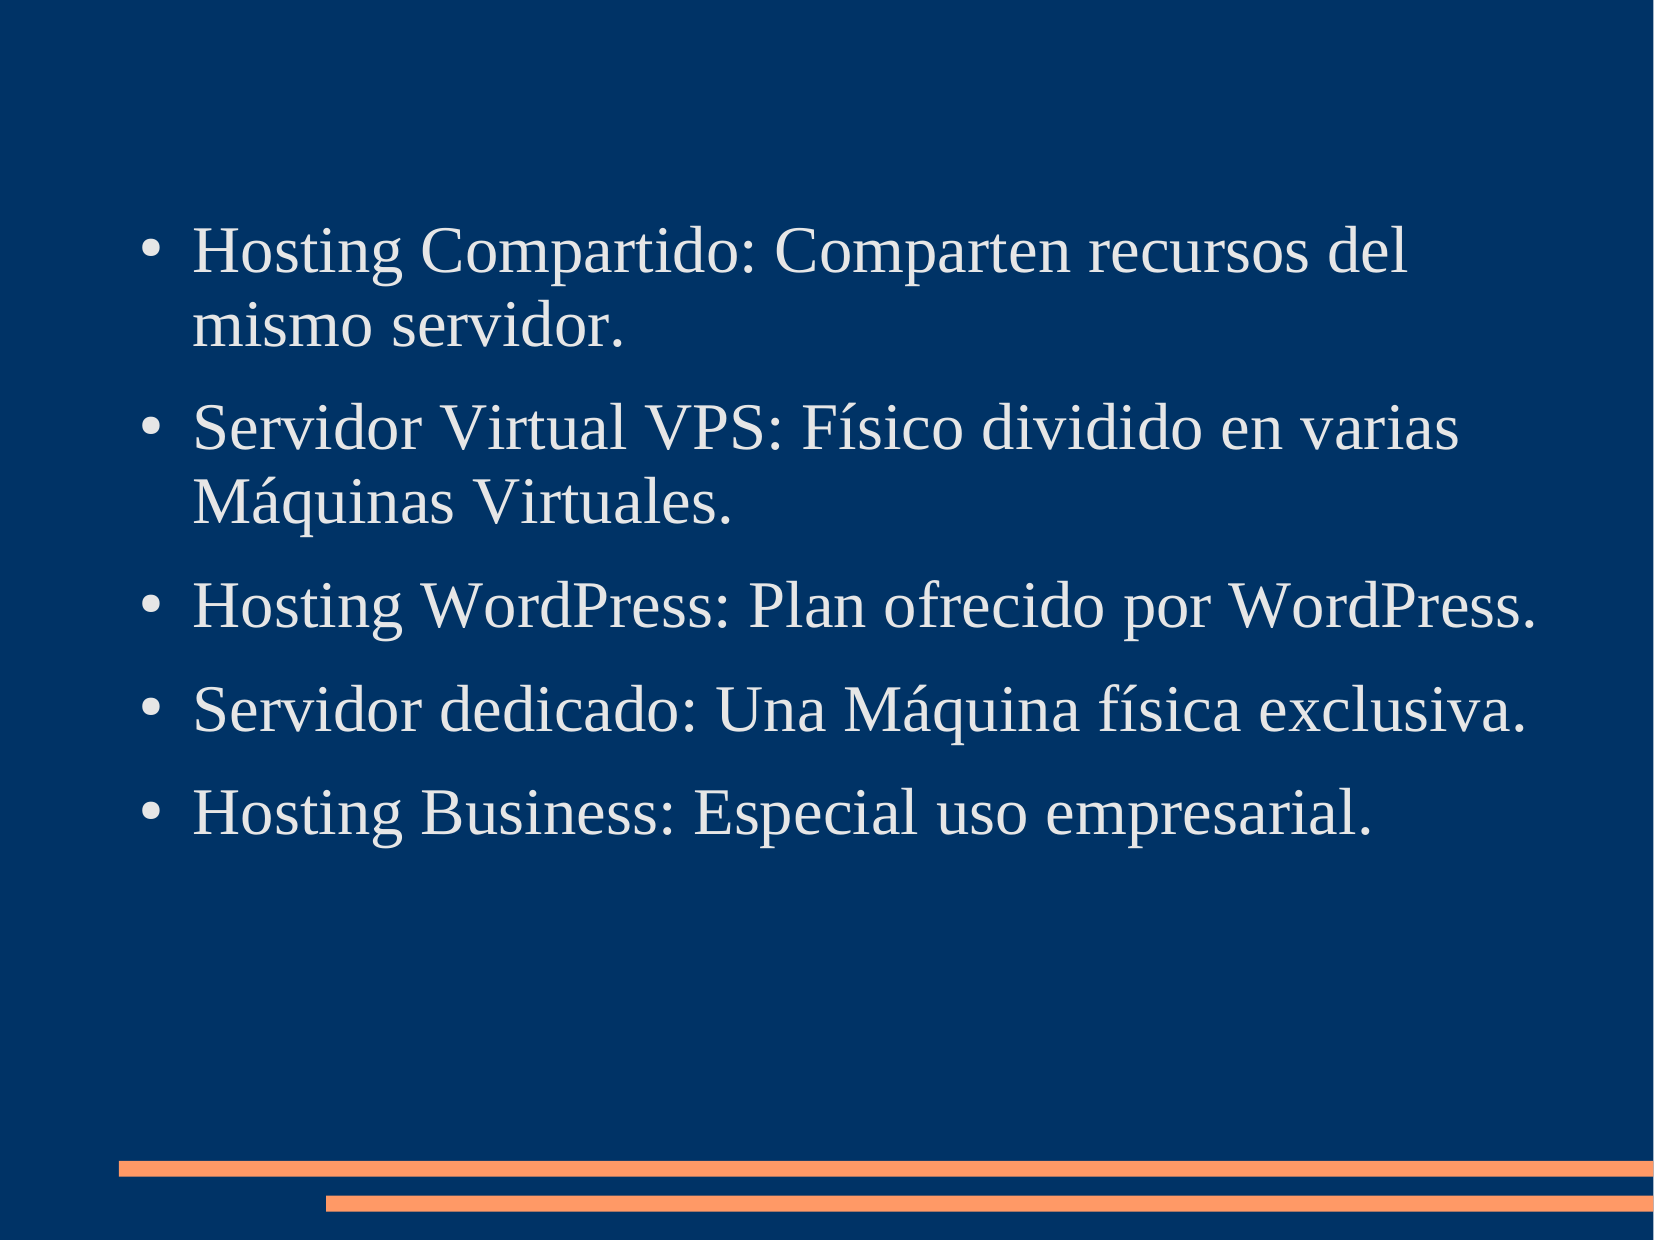

# Hosting Compartido: Comparten recursos del mismo servidor.
Servidor Virtual VPS: Físico dividido en varias Máquinas Virtuales.
Hosting WordPress: Plan ofrecido por WordPress.
Servidor dedicado: Una Máquina física exclusiva.
Hosting Business: Especial uso empresarial.